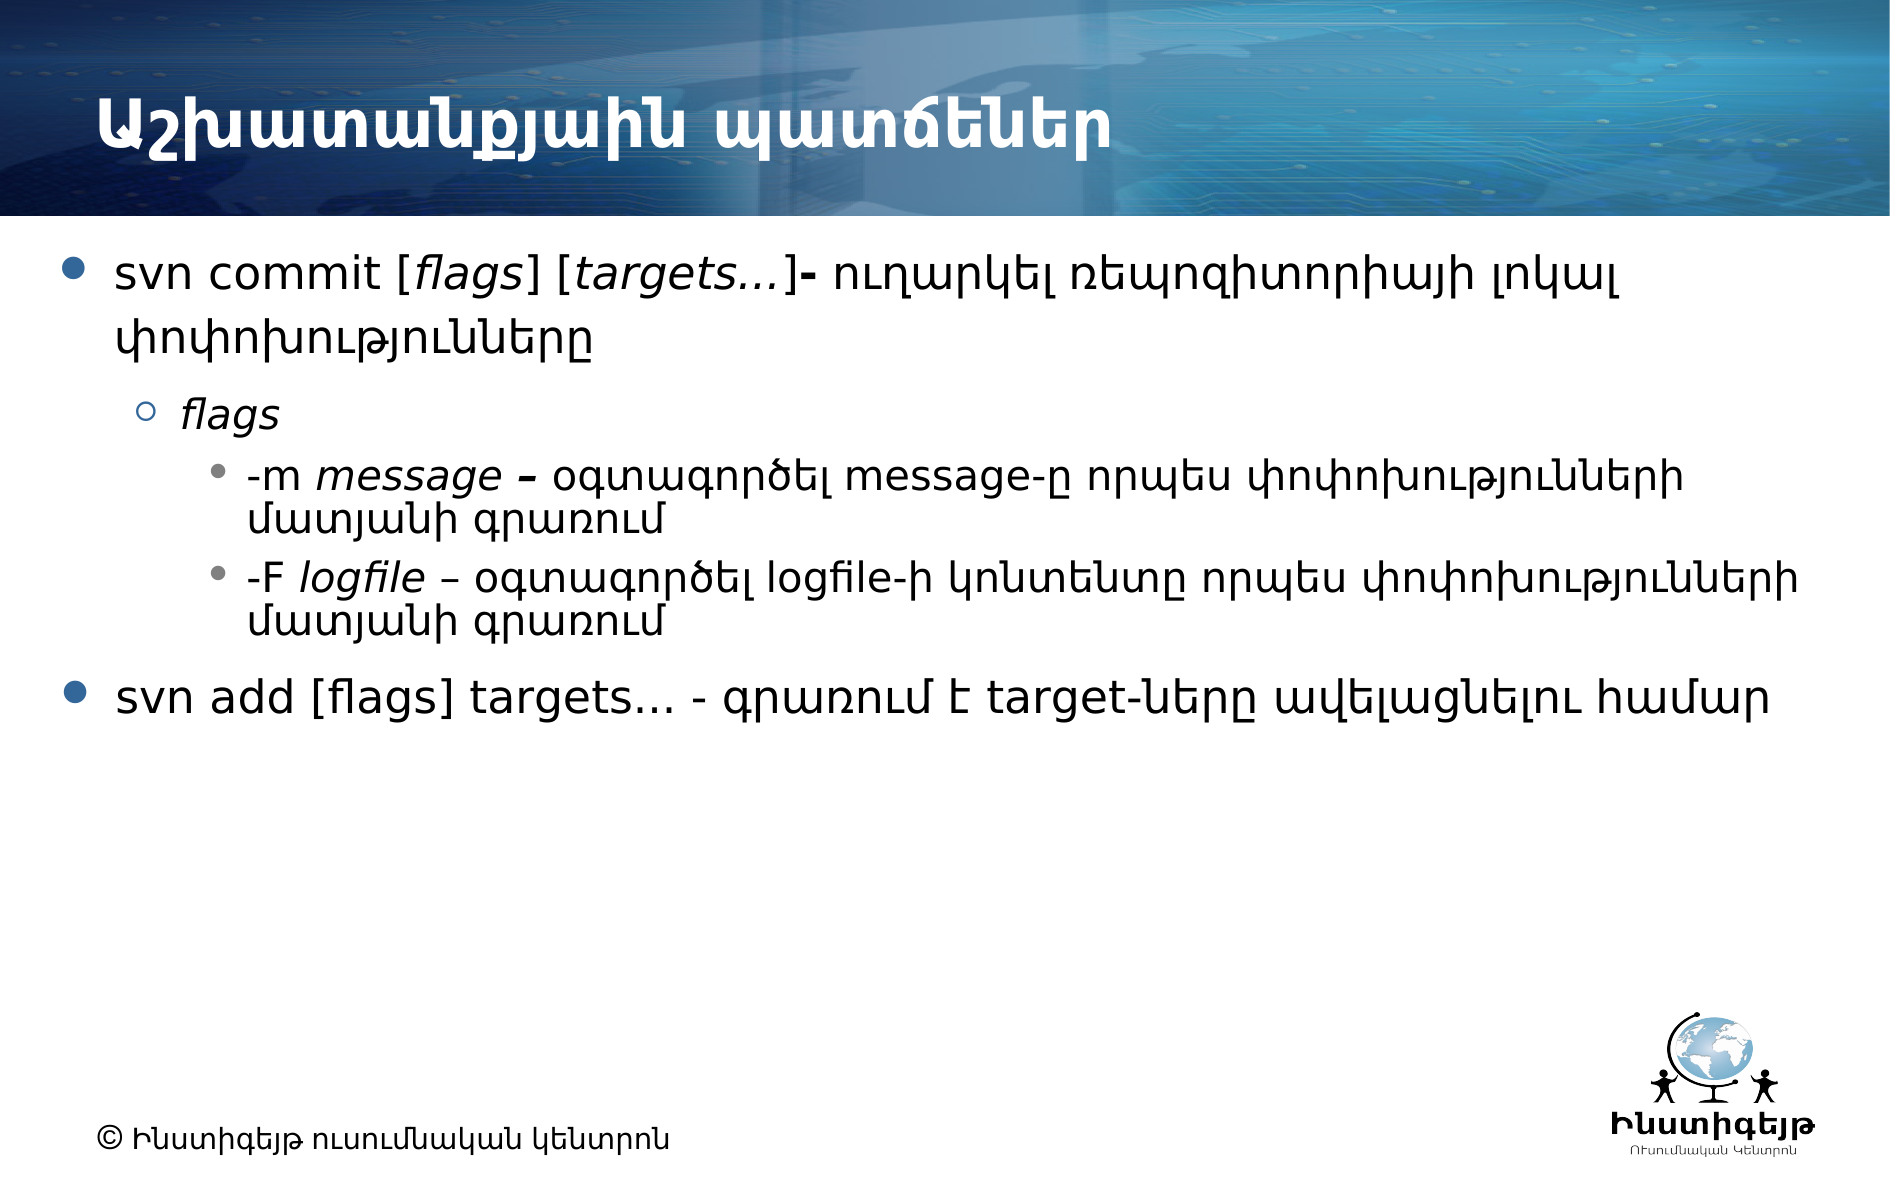

# Աշխատանքյաին պատճեներ
svn commit [flags] [targets...]- ուղարկել ռեպոզիտորիայի լոկալ փոփոխությունները
flags
-m message – օգտագործել message-ը որպես փոփոխությունների մատյանի գրառում
-F logfile – օգտագործել logfile-ի կոնտենտը որպես փոփոխությունների մատյանի գրառում
svn add [flags] targets... - գրառում է target-ները ավելացնելու համար